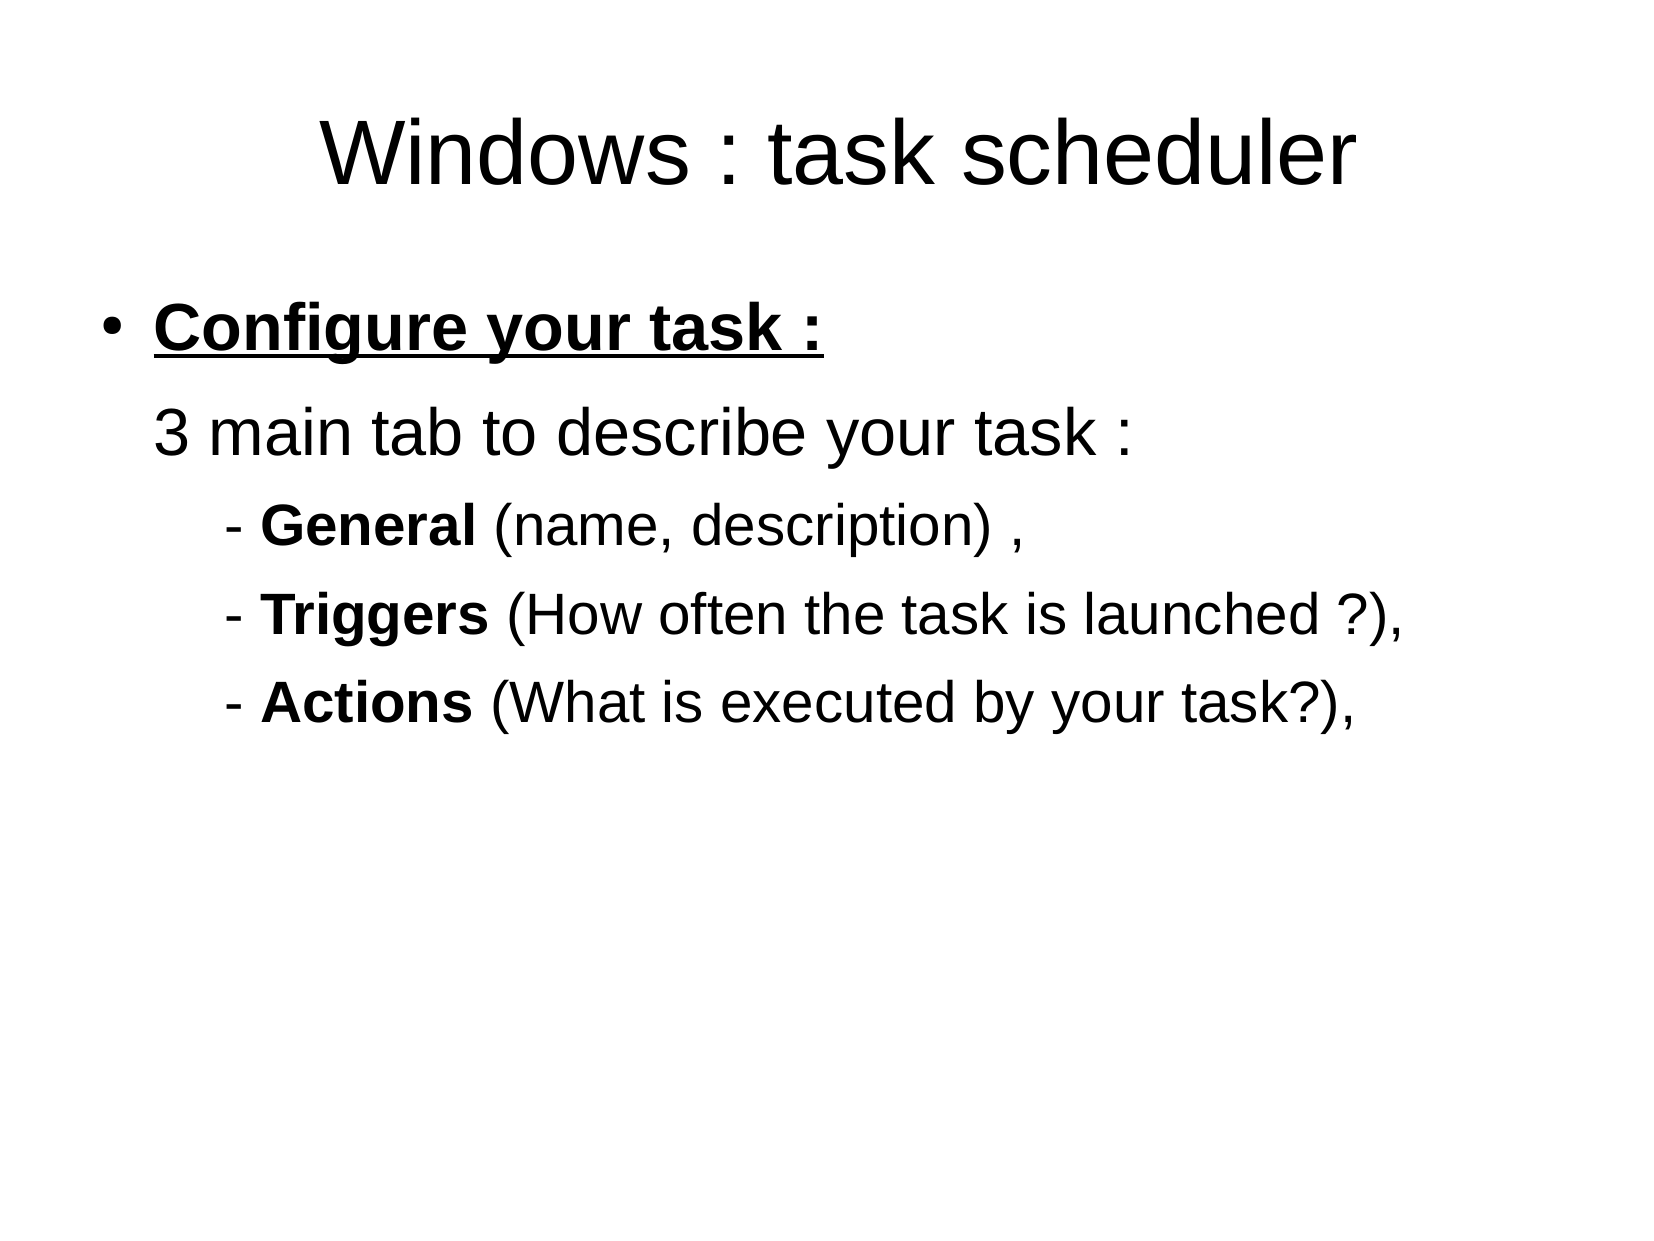

# Windows : task scheduler
Configure your task :
3 main tab to describe your task :
- General (name, description) ,
- Triggers (How often the task is launched ?),
- Actions (What is executed by your task?),